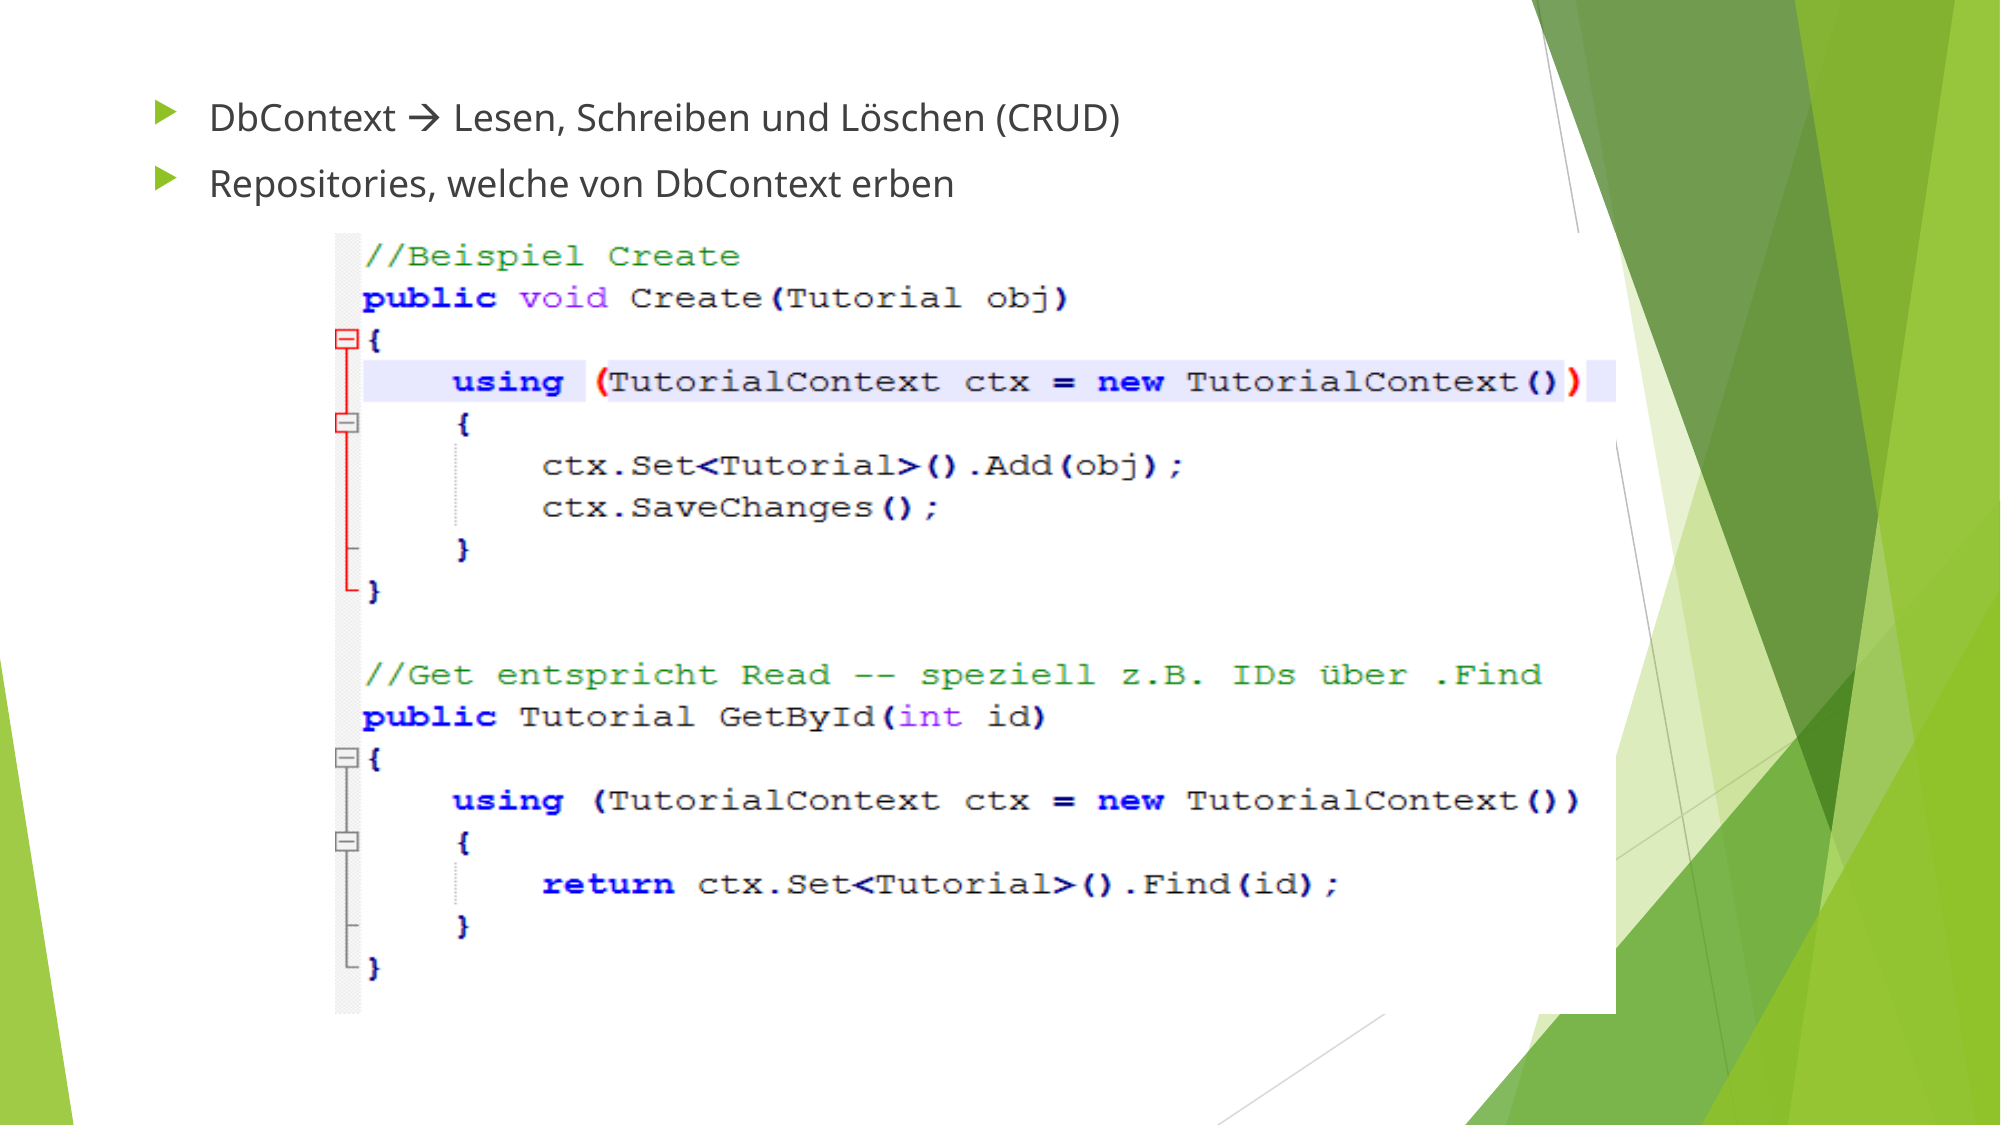

# DbContext  Lesen, Schreiben und Löschen (CRUD)
Repositories, welche von DbContext erben